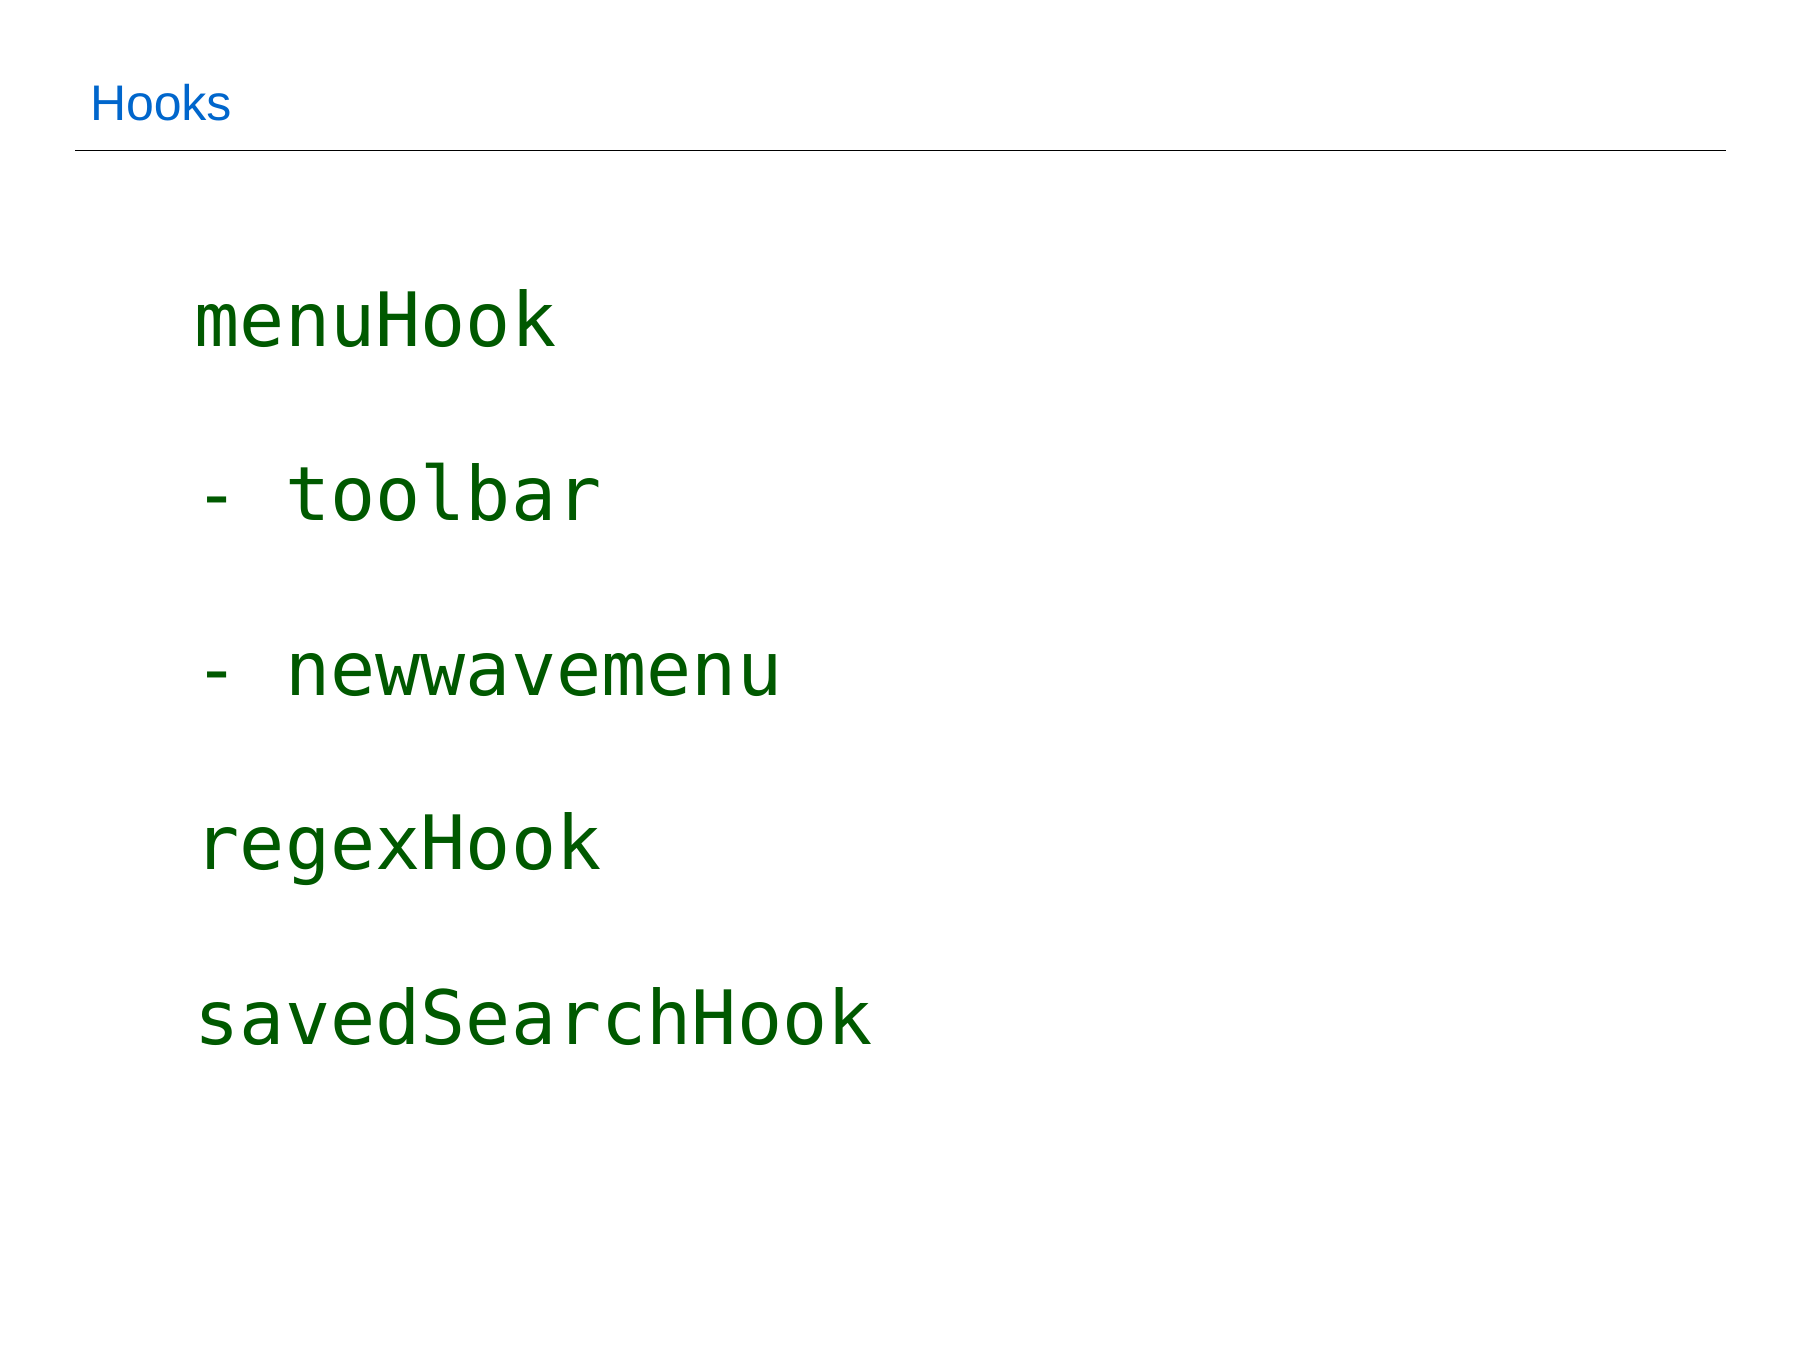

# Hooks
menuHook
- toolbar
- newwavemenu
regexHook
savedSearchHook